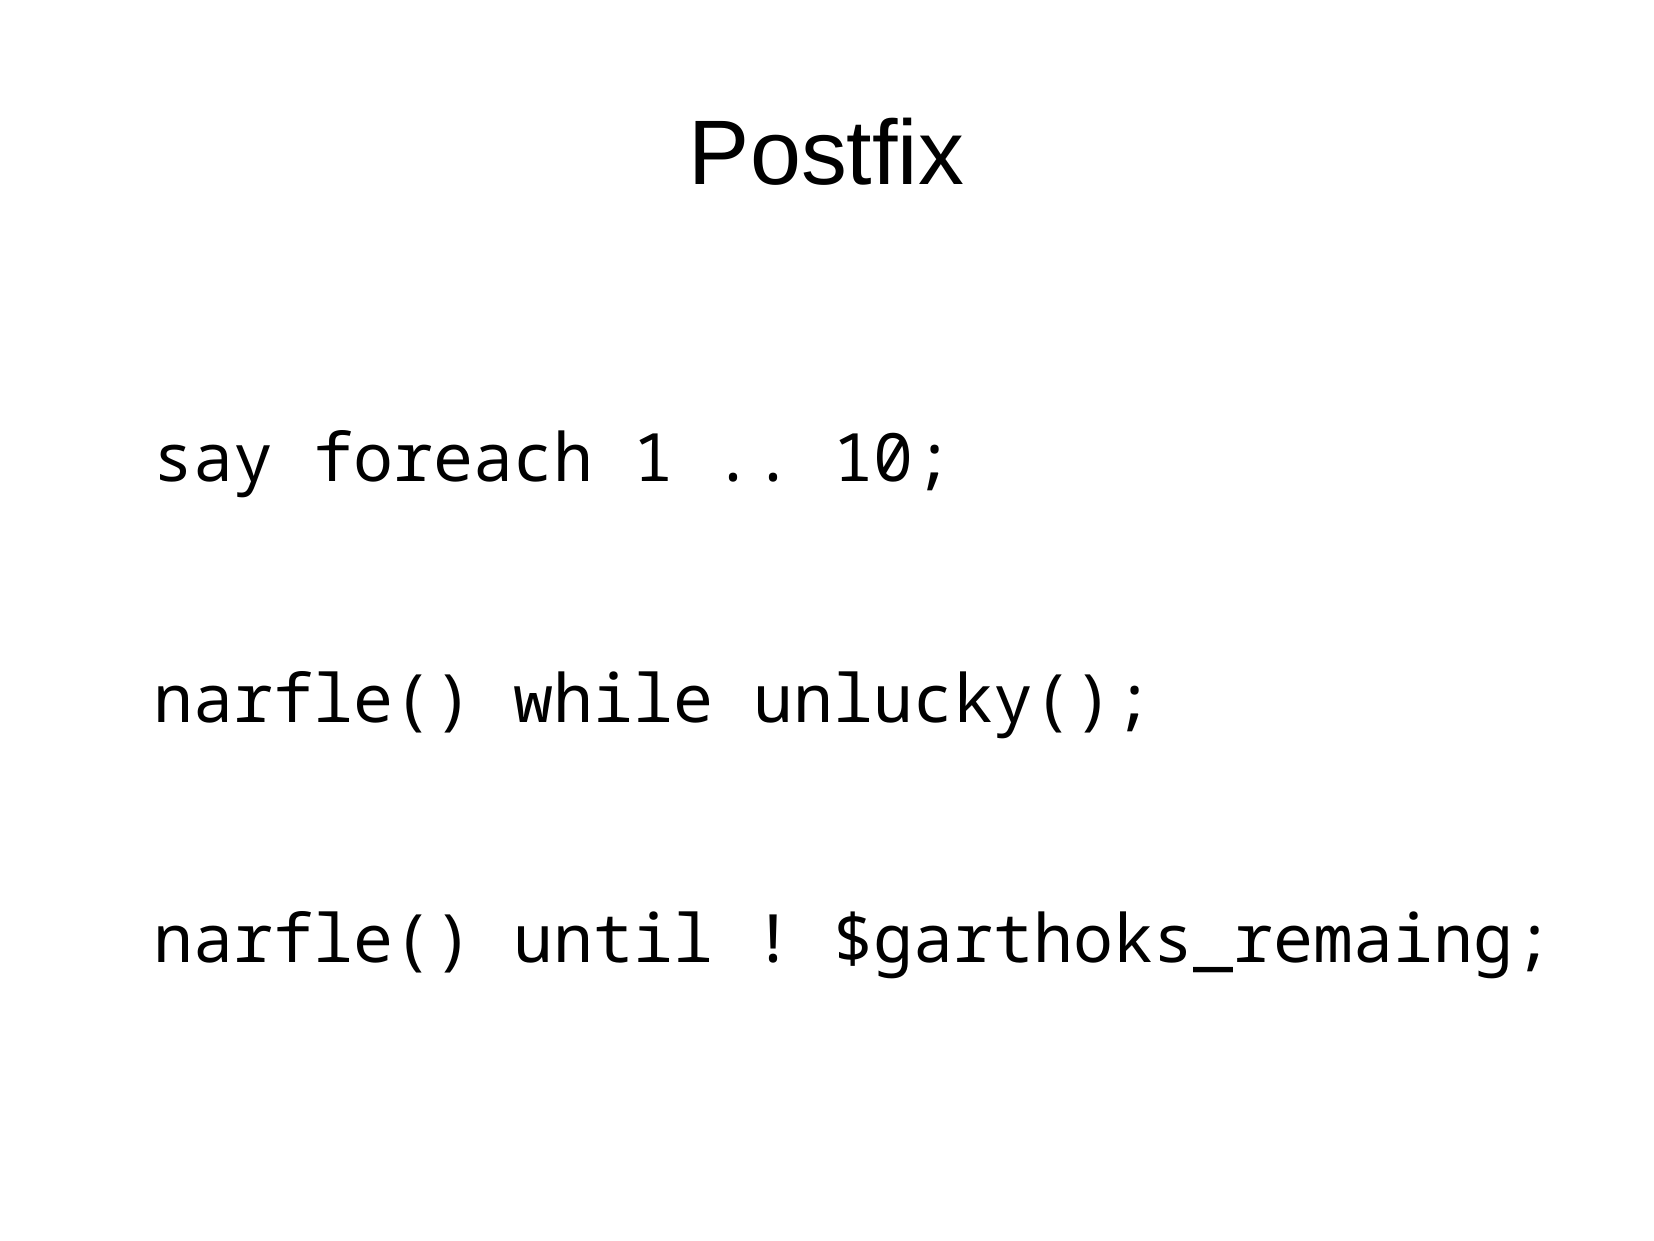

# Postfix
say foreach 1 .. 10;
narfle() while unlucky();
narfle() until ! $garthoks_remaing;